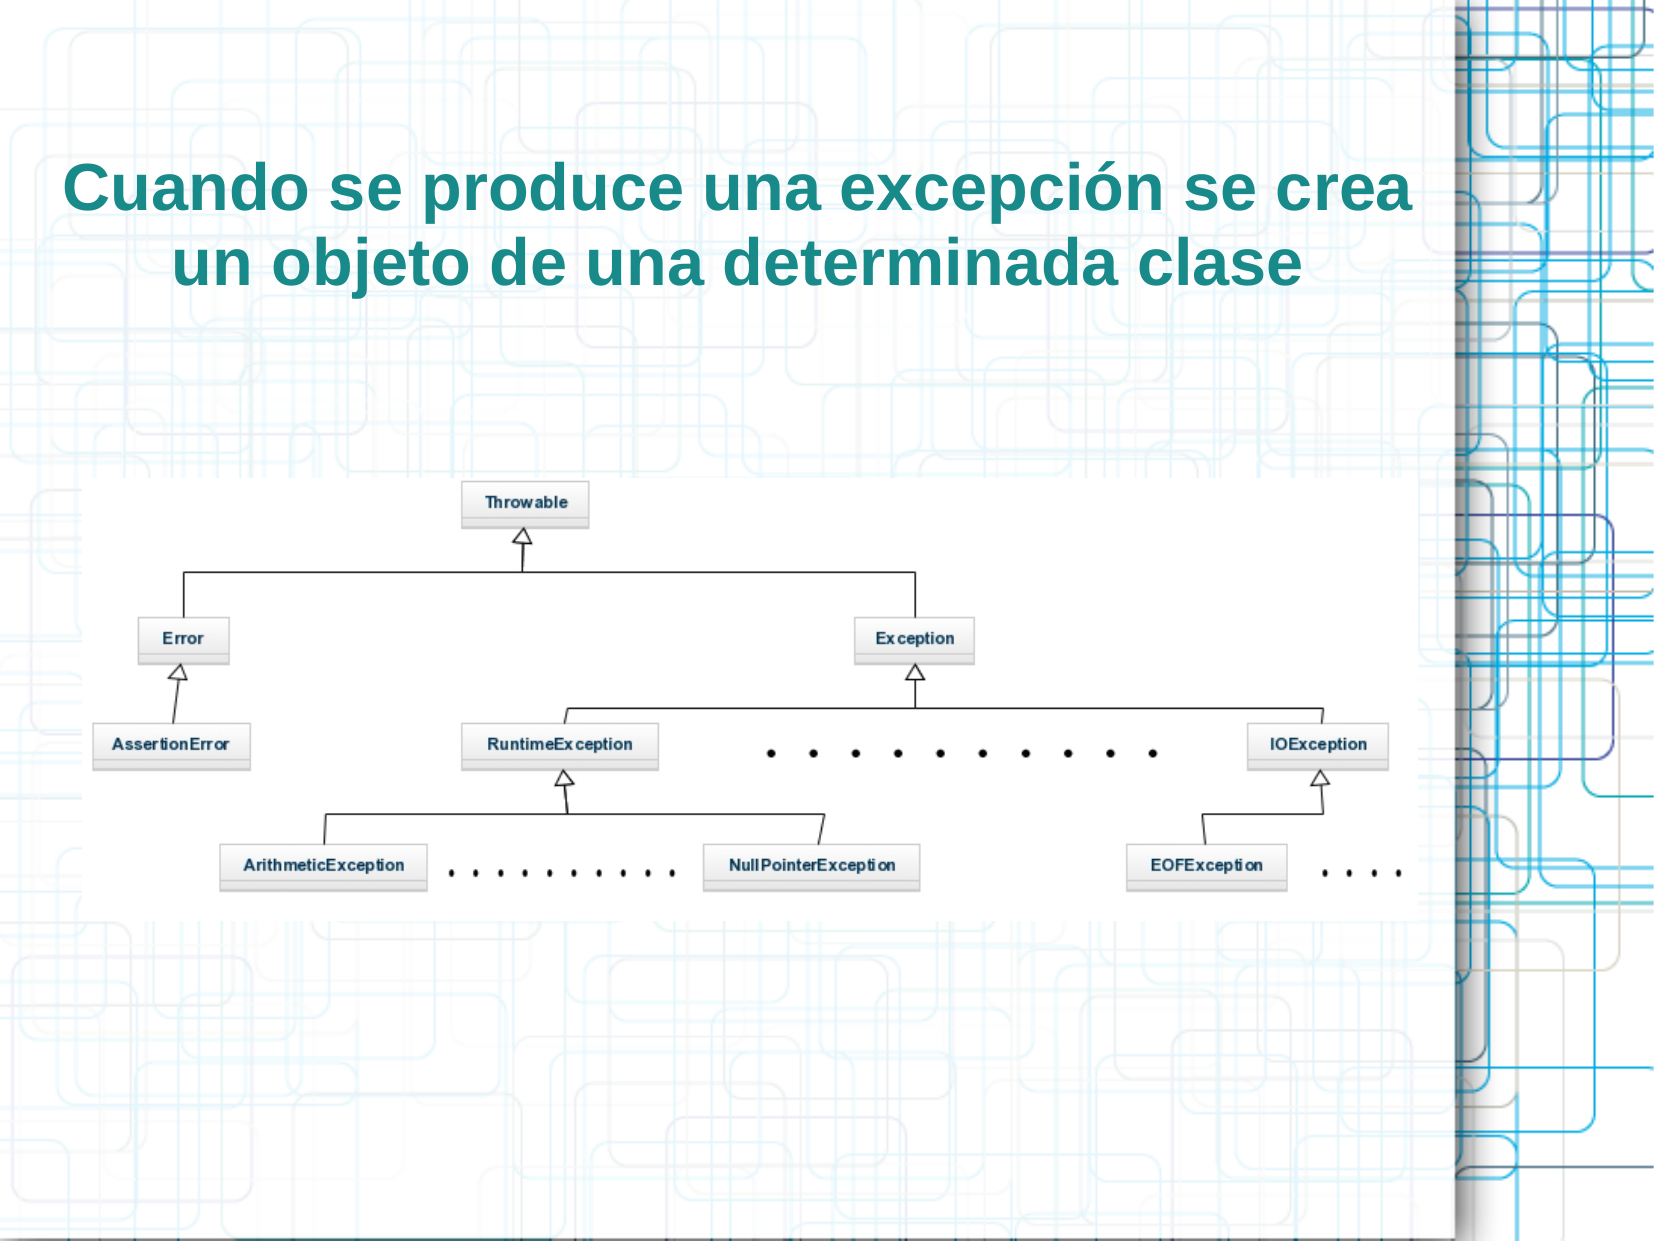

# Cuando se produce una excepción se crea un objeto de una determinada clase